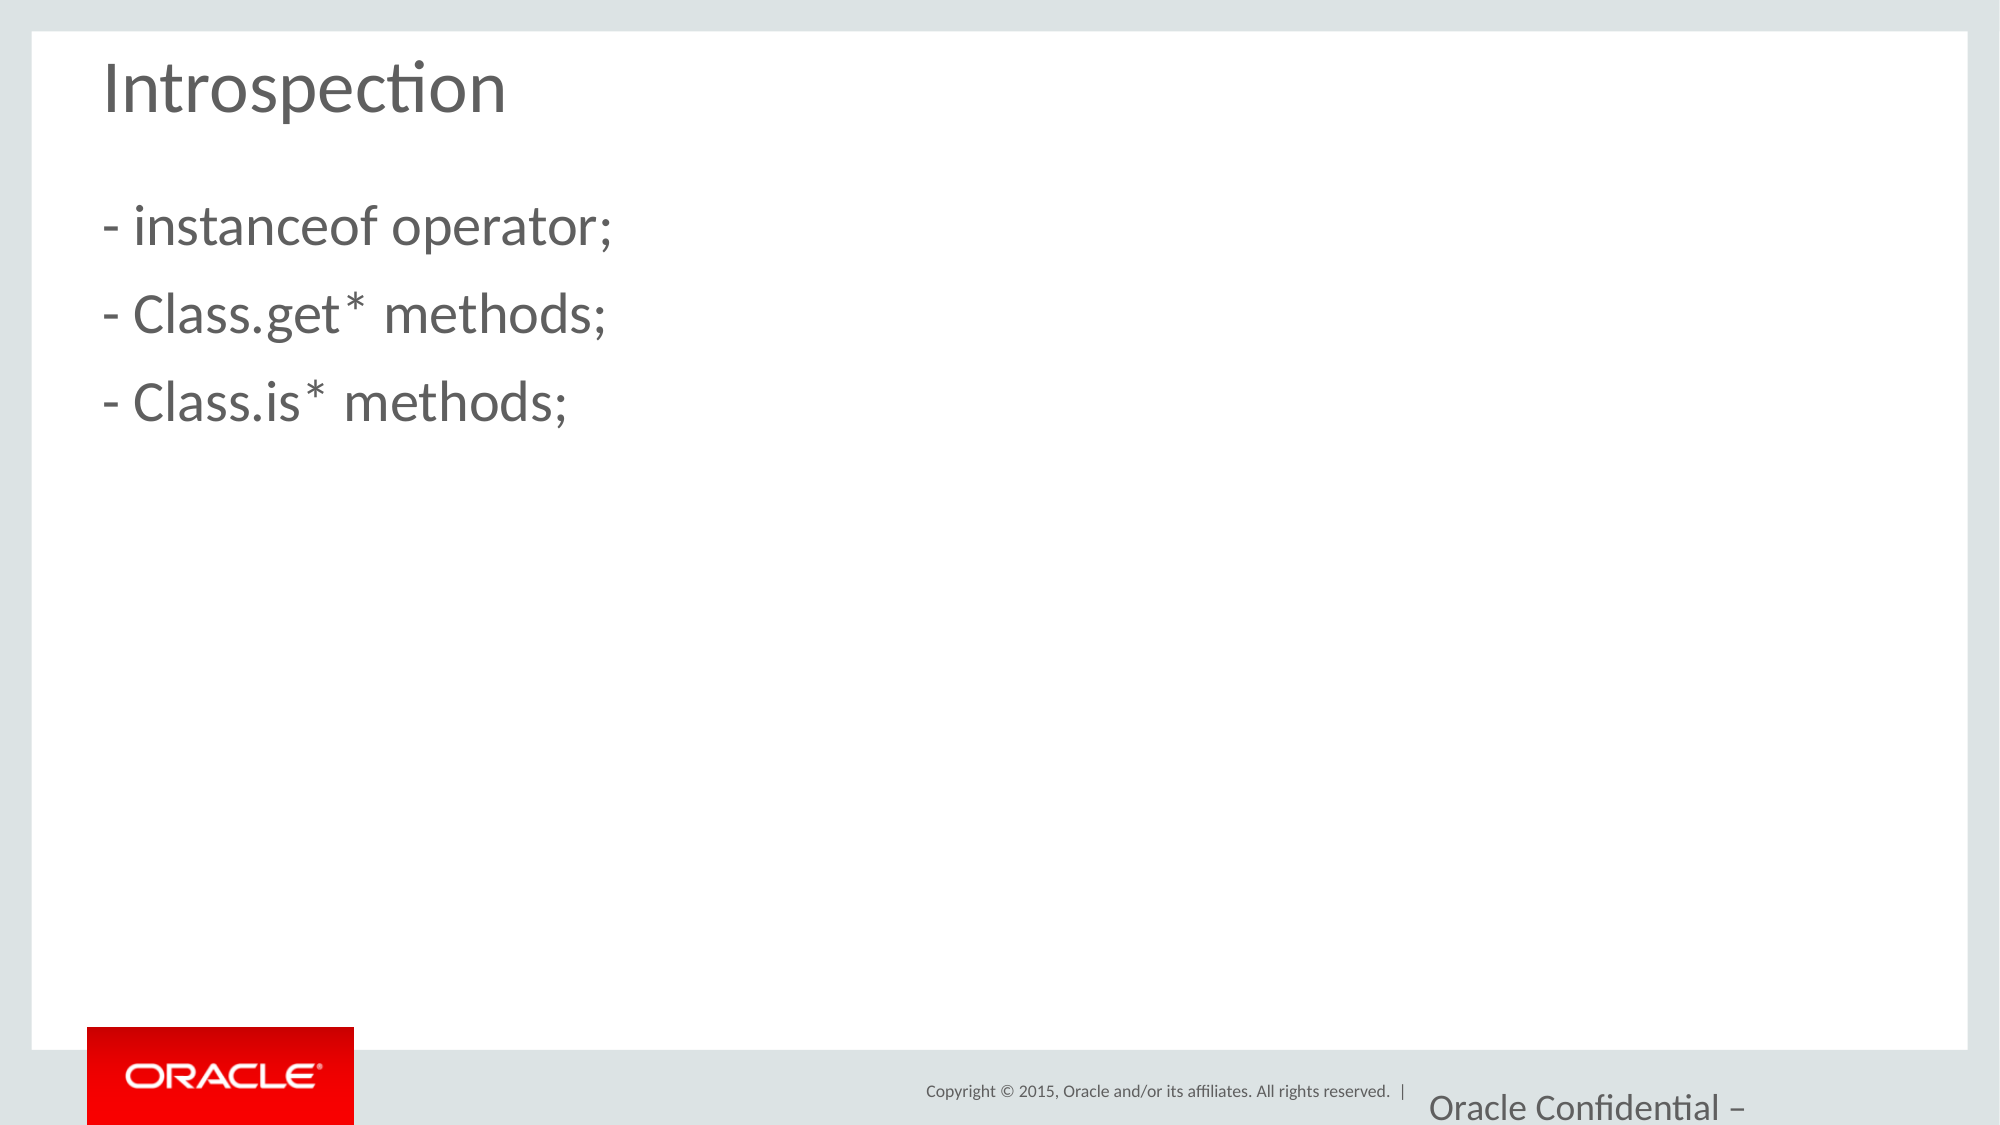

# Introspection
- instanceof operator;
- Class.get* methods;
- Class.is* methods;
Oracle Confidential – Restricted